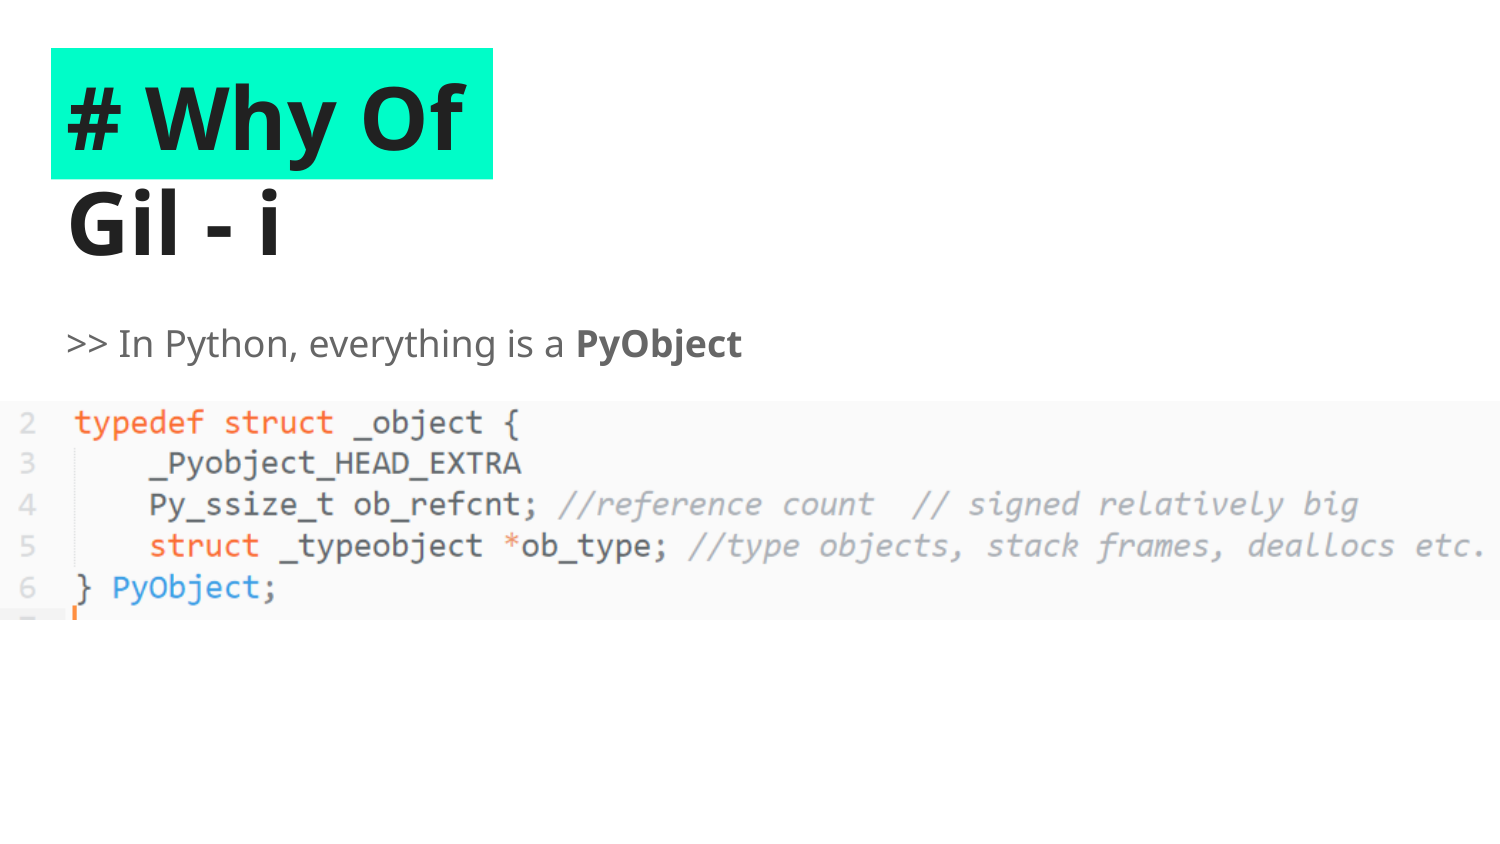

# # Why Of Gil - i
>> In Python, everything is a PyObject